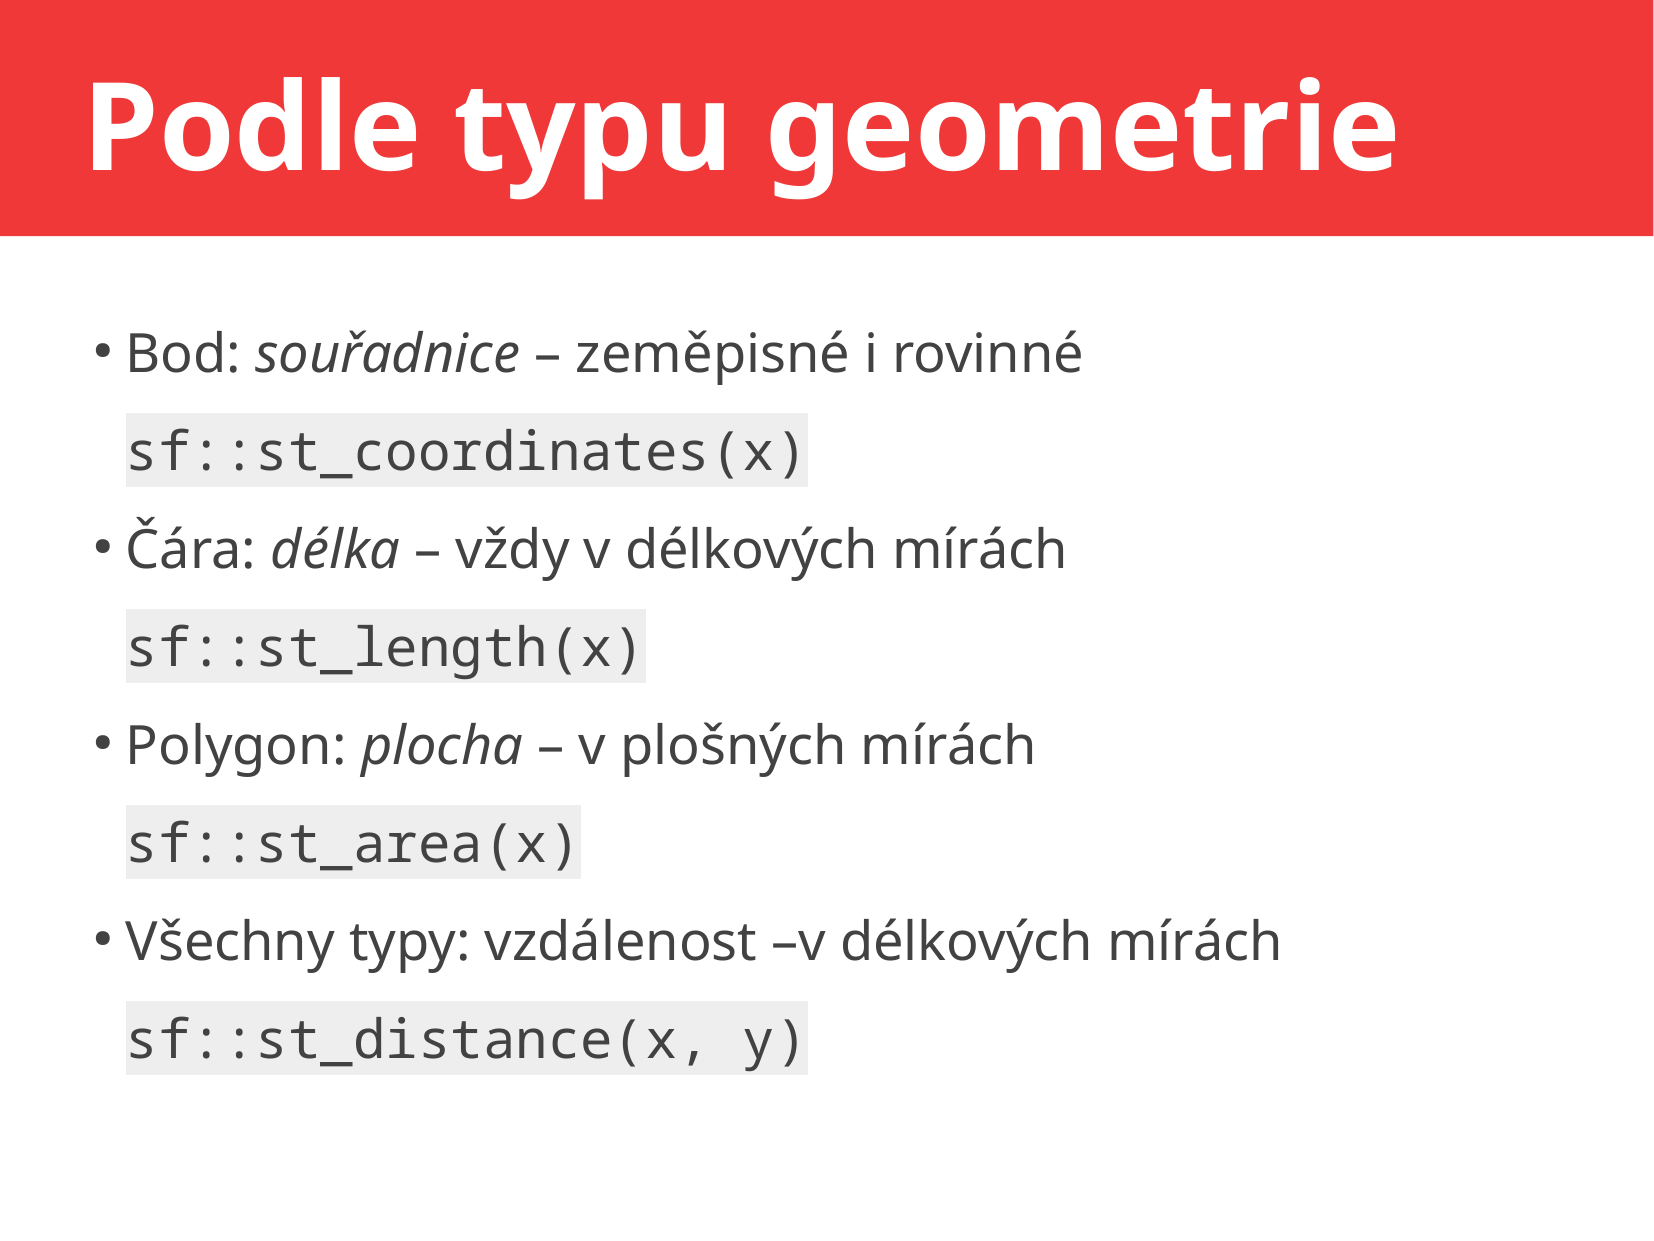

# Podle typu geometrie
Bod: souřadnice – zeměpisné i rovinné
sf::st_coordinates(x)
Čára: délka – vždy v délkových mírách
sf::st_length(x)
Polygon: plocha – v plošných mírách
sf::st_area(x)
Všechny typy: vzdálenost –v délkových mírách
sf::st_distance(x, y)